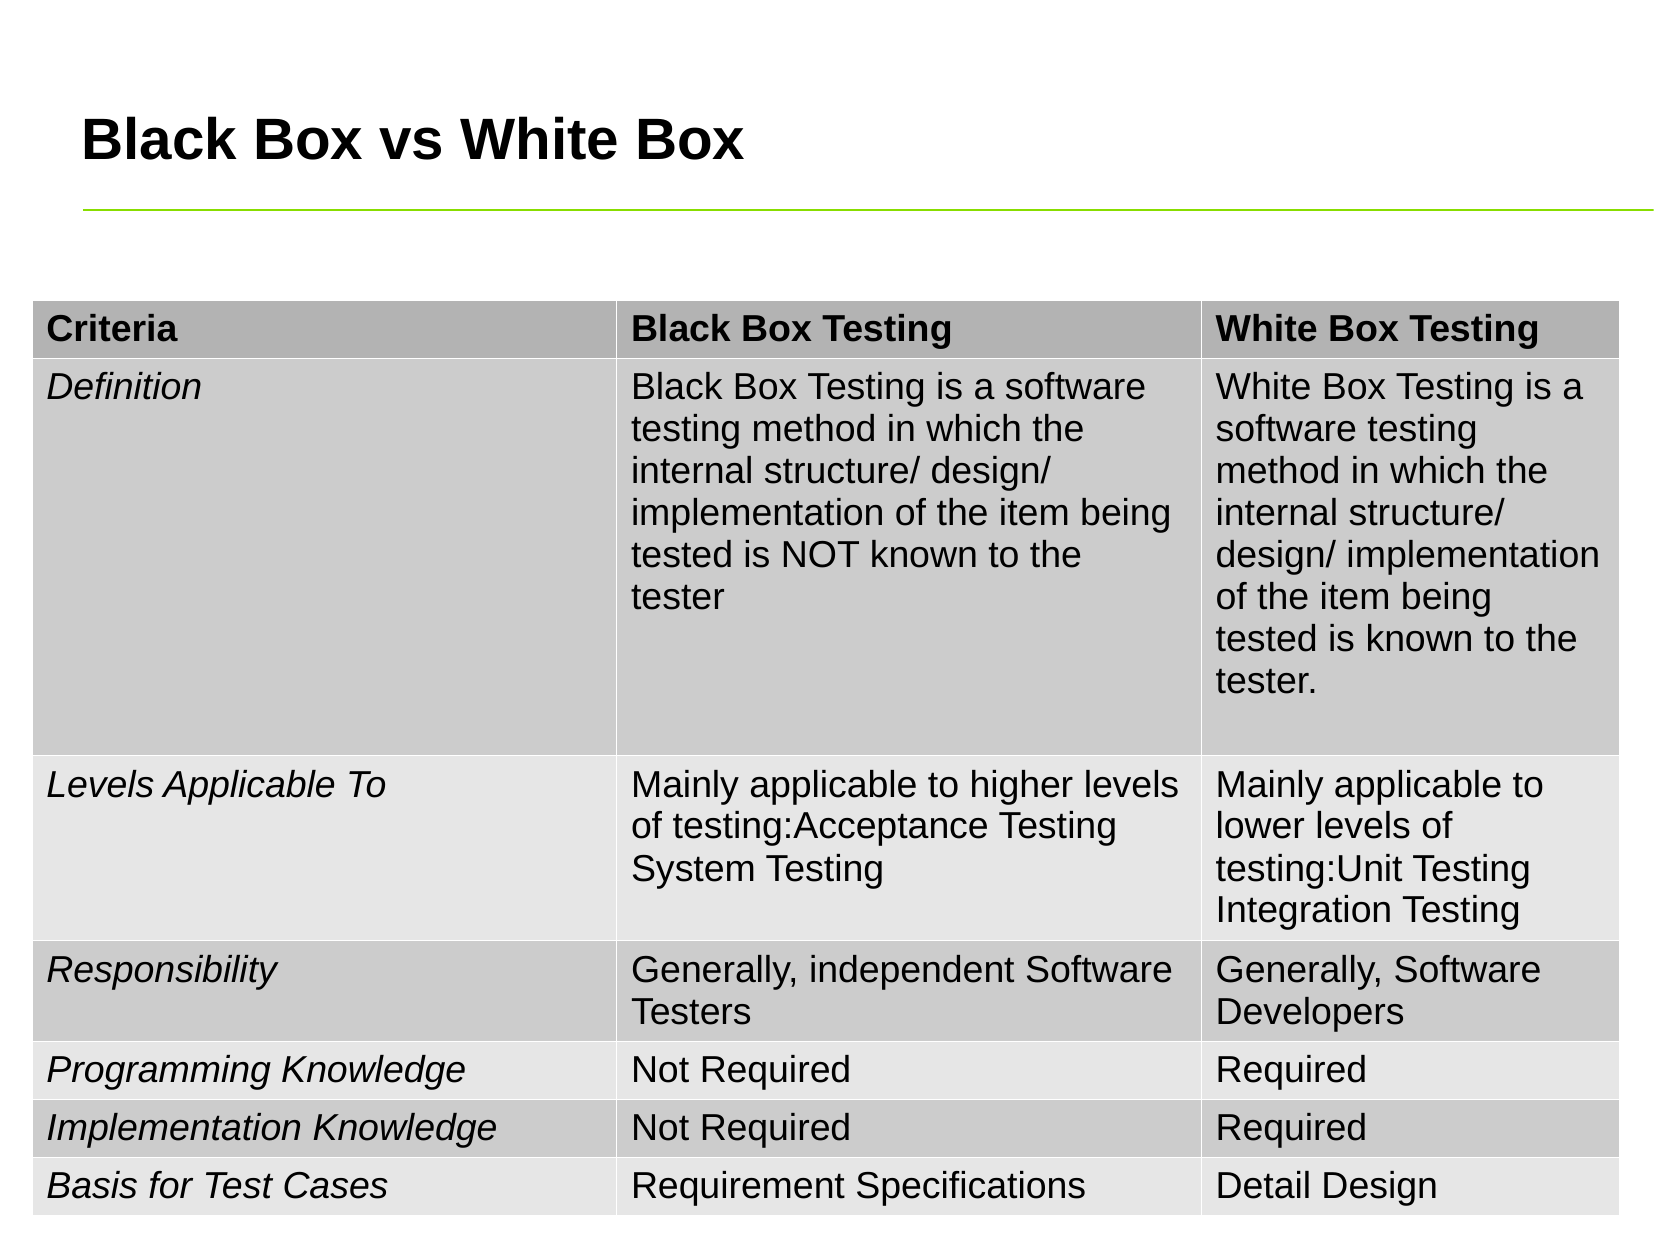

# Black Box vs White Box
| Criteria | Black Box Testing | White Box Testing |
| --- | --- | --- |
| Definition | Black Box Testing is a software testing method in which the internal structure/ design/ implementation of the item being tested is NOT known to the tester | White Box Testing is a software testing method in which the internal structure/ design/ implementation of the item being tested is known to the tester. |
| Levels Applicable To | Mainly applicable to higher levels of testing:Acceptance Testing System Testing | Mainly applicable to lower levels of testing:Unit Testing Integration Testing |
| Responsibility | Generally, independent Software Testers | Generally, Software Developers |
| Programming Knowledge | Not Required | Required |
| Implementation Knowledge | Not Required | Required |
| Basis for Test Cases | Requirement Specifications | Detail Design |